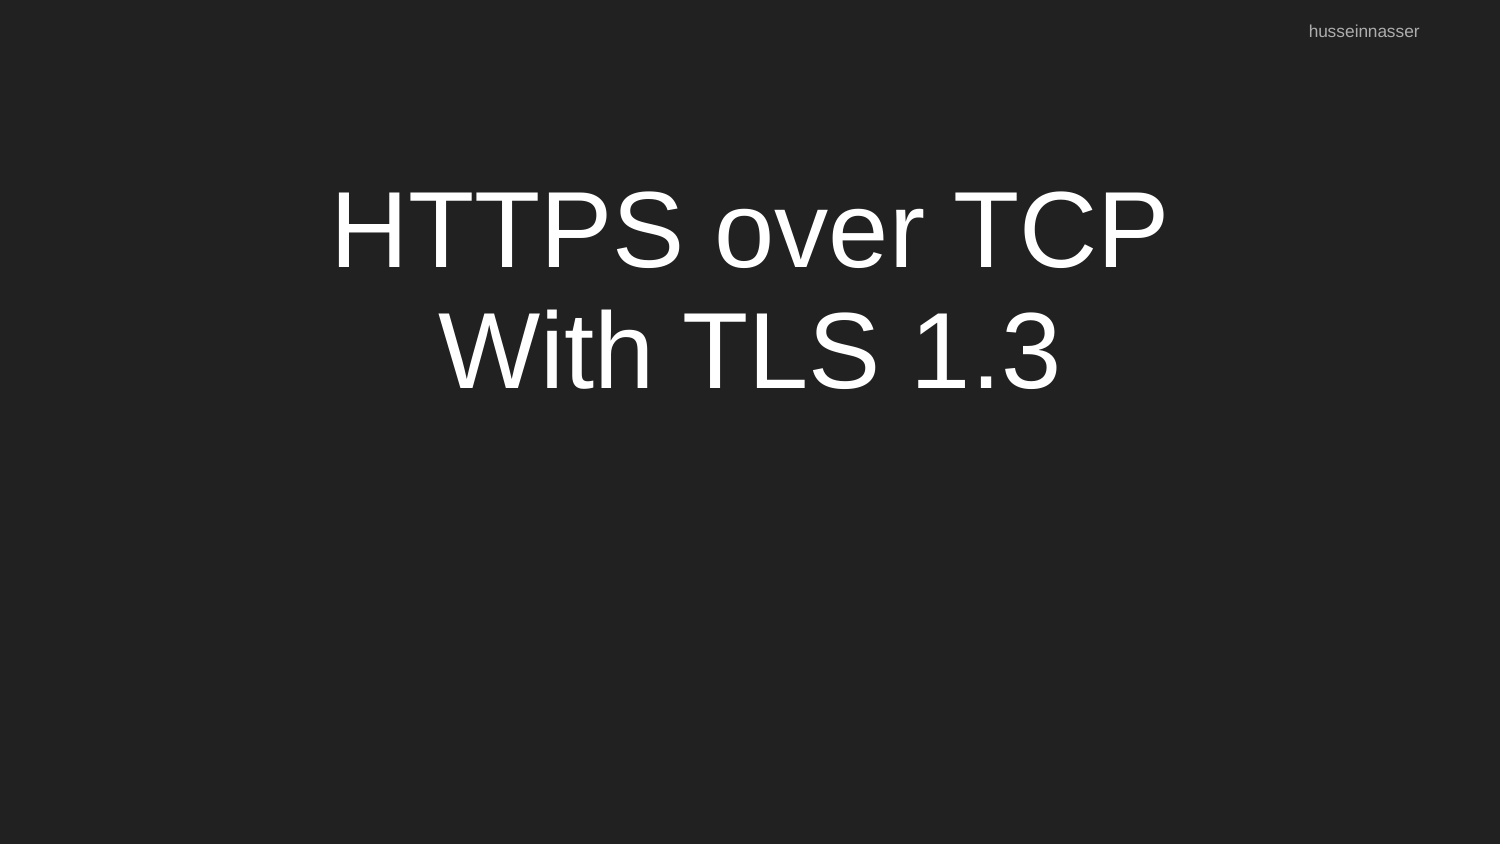

husseinnasser
# HTTPS over TCP With TLS 1.3